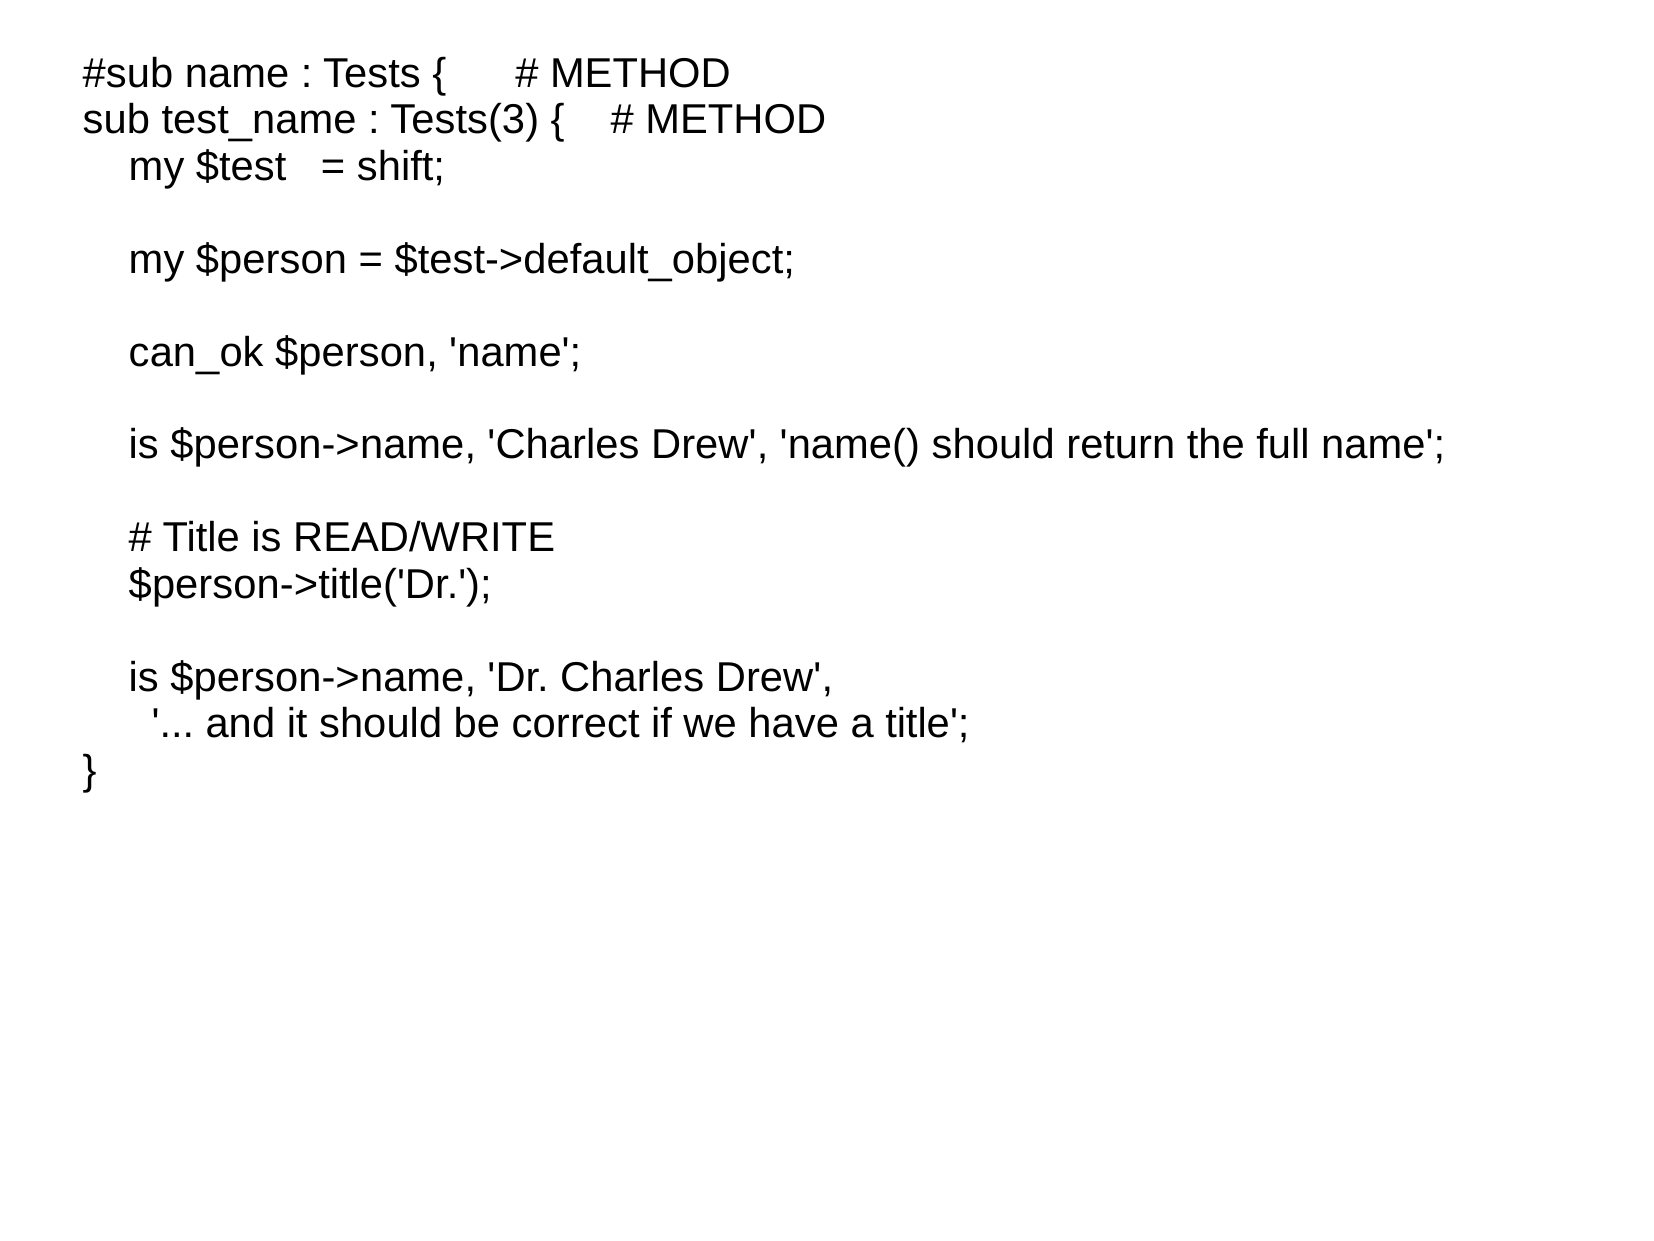

# #sub name : Tests { # METHOD
sub test_name : Tests(3) { # METHOD
 my $test = shift;
 my $person = $test->default_object;
 can_ok $person, 'name';
 is $person->name, 'Charles Drew', 'name() should return the full name';
 # Title is READ/WRITE
 $person->title('Dr.');
 is $person->name, 'Dr. Charles Drew',
 '... and it should be correct if we have a title';
}